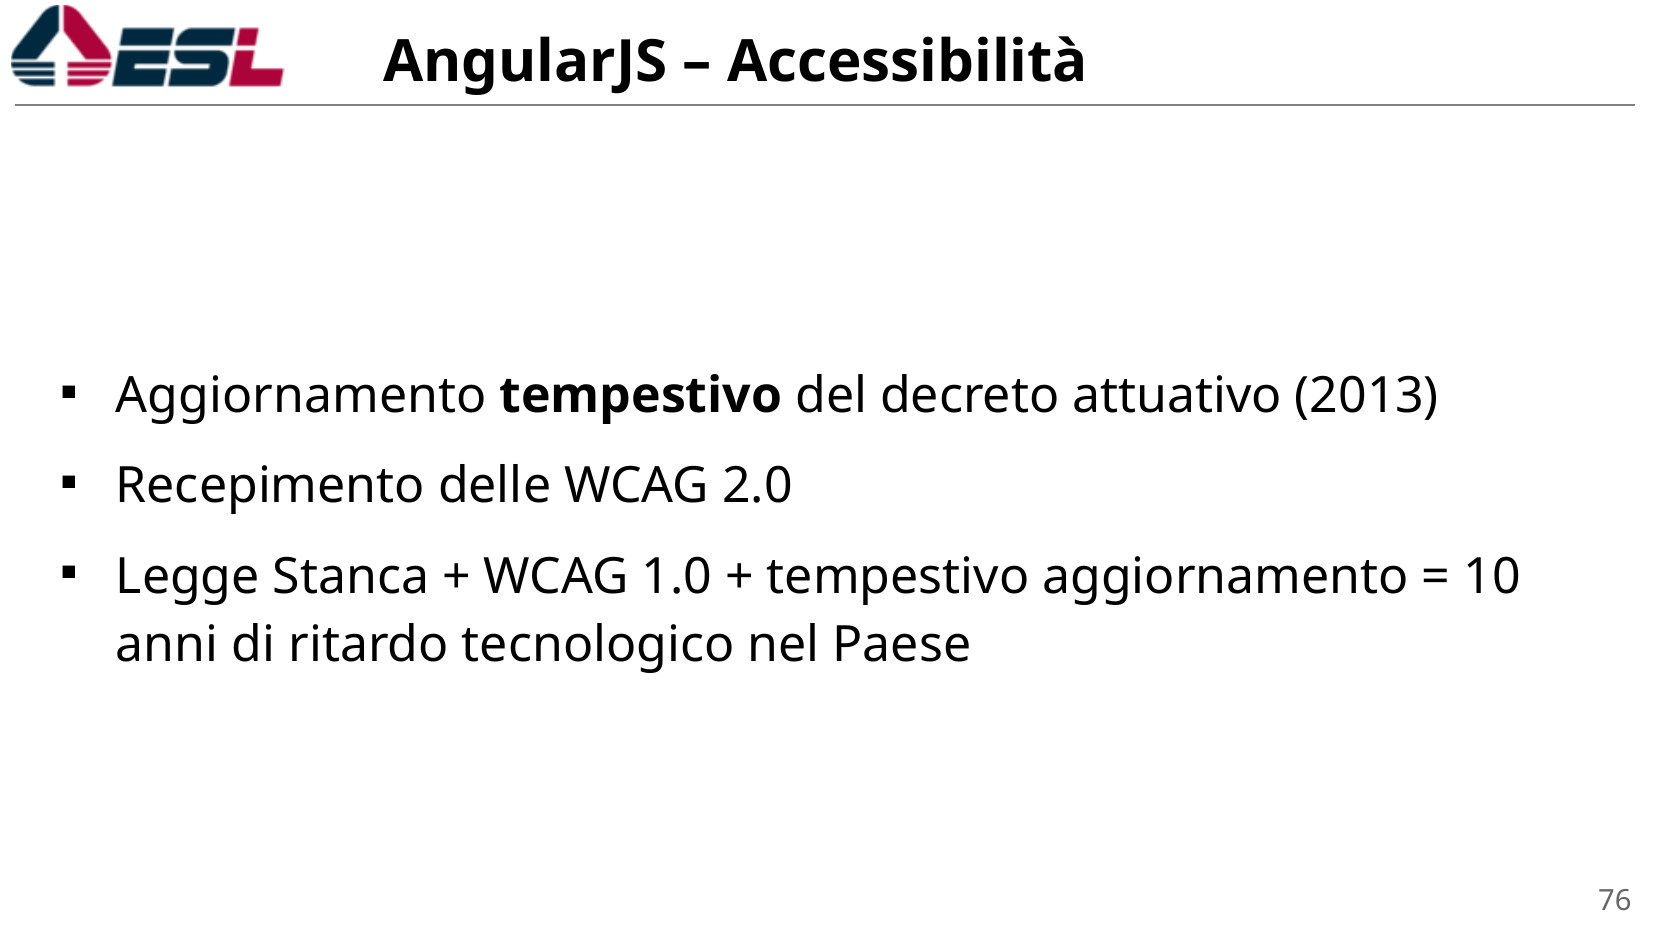

# AngularJS – Accessibilità
Aggiornamento tempestivo del decreto attuativo (2013)
Recepimento delle WCAG 2.0
Legge Stanca + WCAG 1.0 + tempestivo aggiornamento = 10 anni di ritardo tecnologico nel Paese